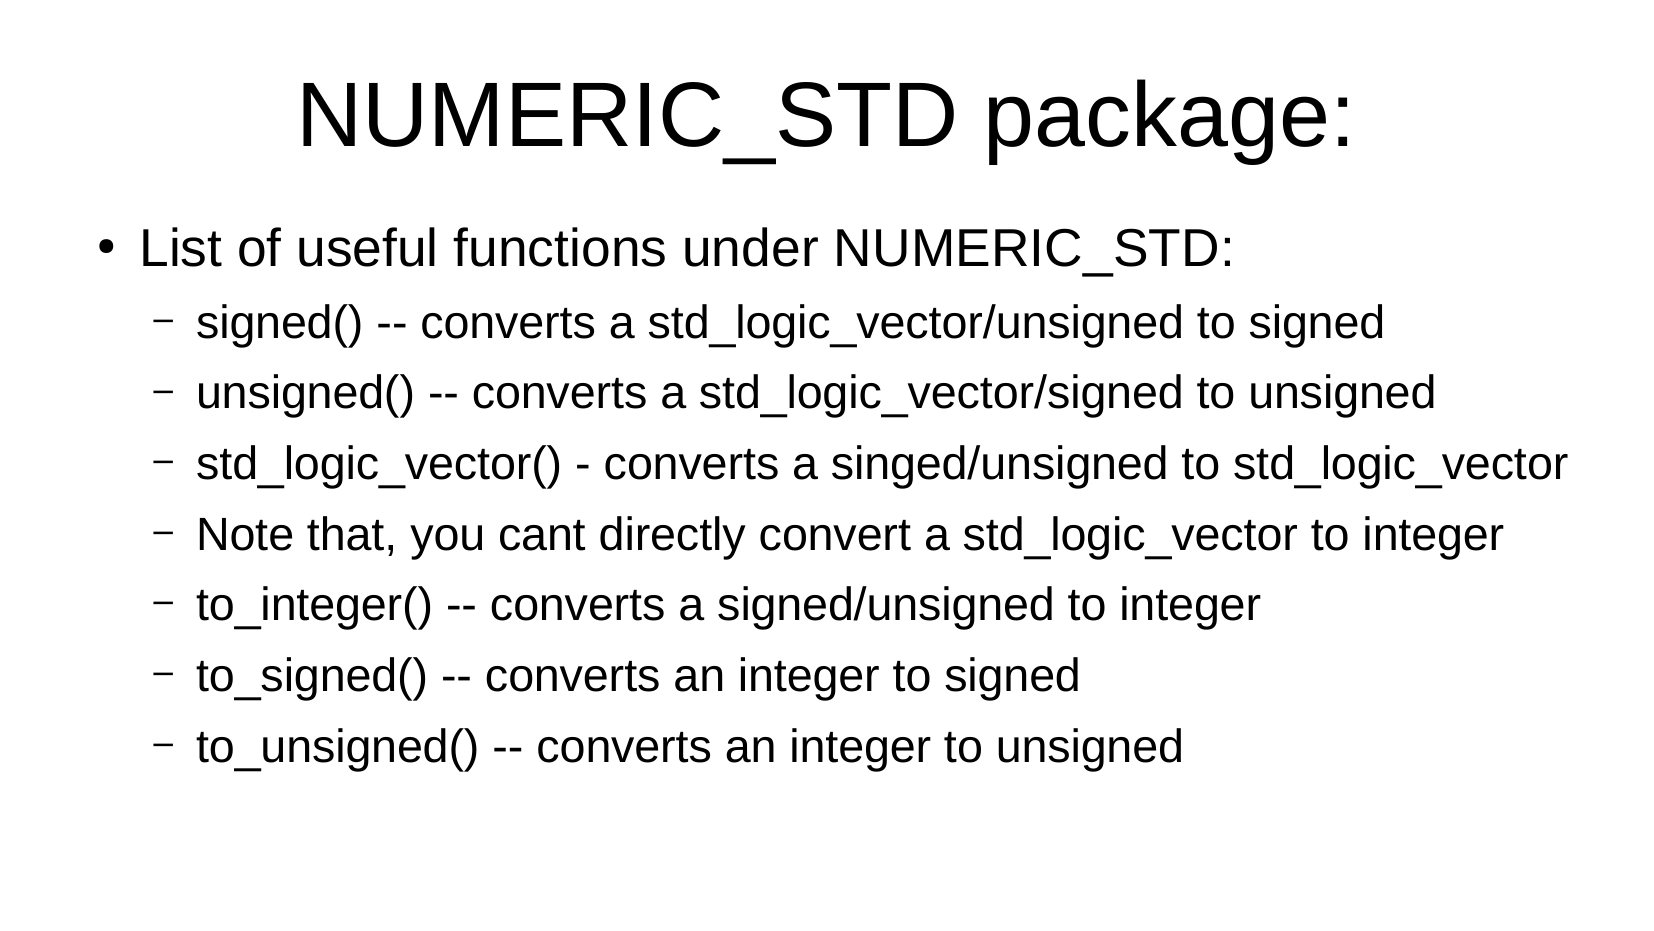

# NUMERIC_STD package:
List of useful functions under NUMERIC_STD:
signed() -- converts a std_logic_vector/unsigned to signed
unsigned() -- converts a std_logic_vector/signed to unsigned
std_logic_vector() - converts a singed/unsigned to std_logic_vector
Note that, you cant directly convert a std_logic_vector to integer
to_integer() -- converts a signed/unsigned to integer
to_signed() -- converts an integer to signed
to_unsigned() -- converts an integer to unsigned